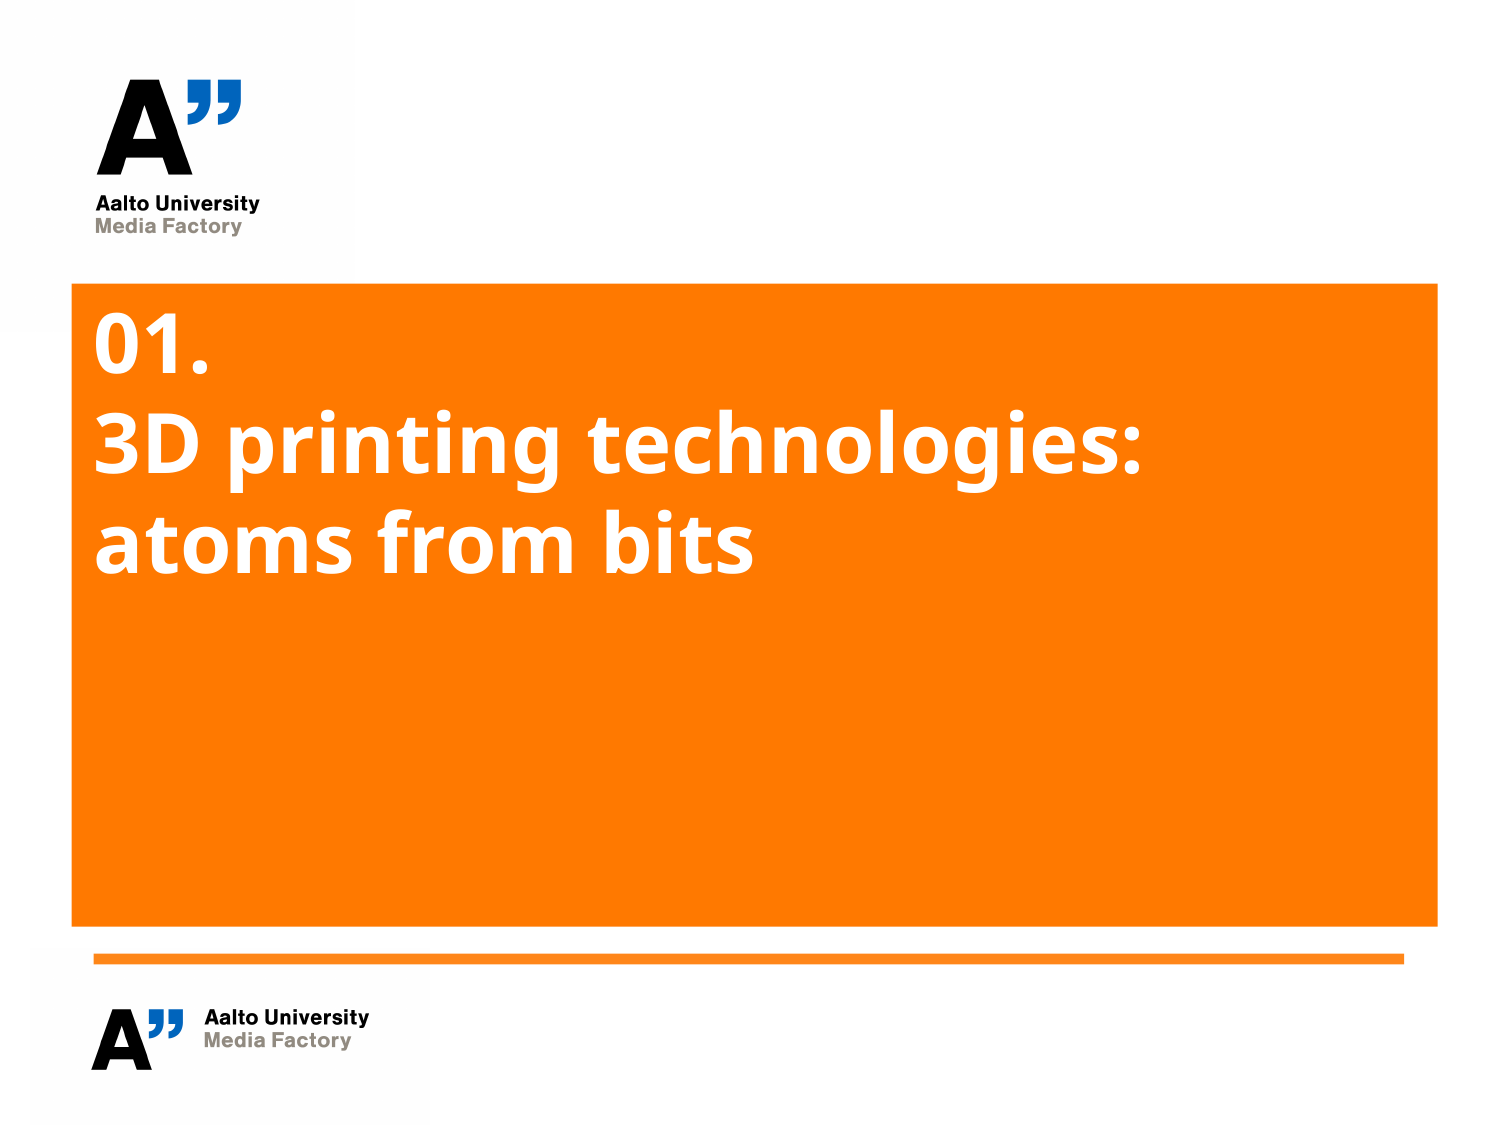

#
01.
3D printing technologies:
atoms from bits